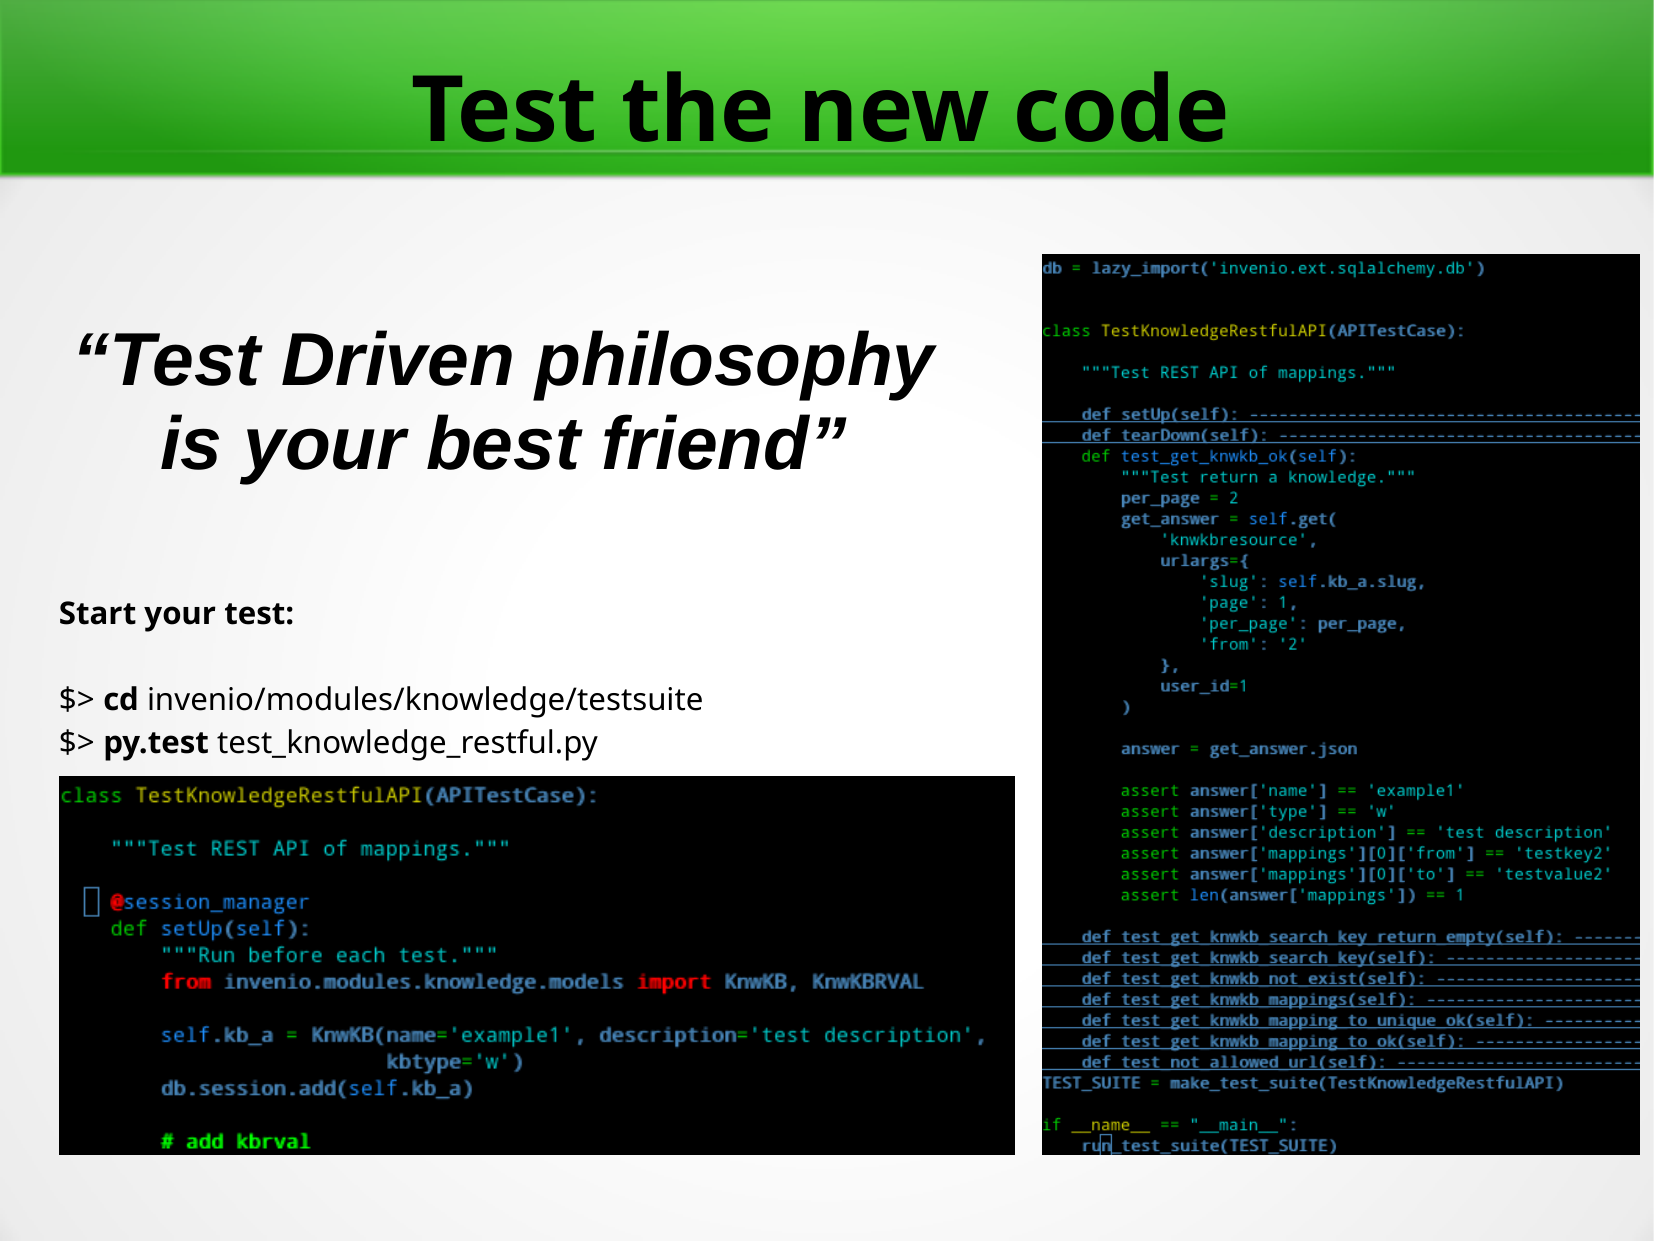

# Test the new code
“Test Driven philosophy
is your best friend”
Start your test:
$> cd invenio/modules/knowledge/testsuite
$> py.test test_knowledge_restful.py